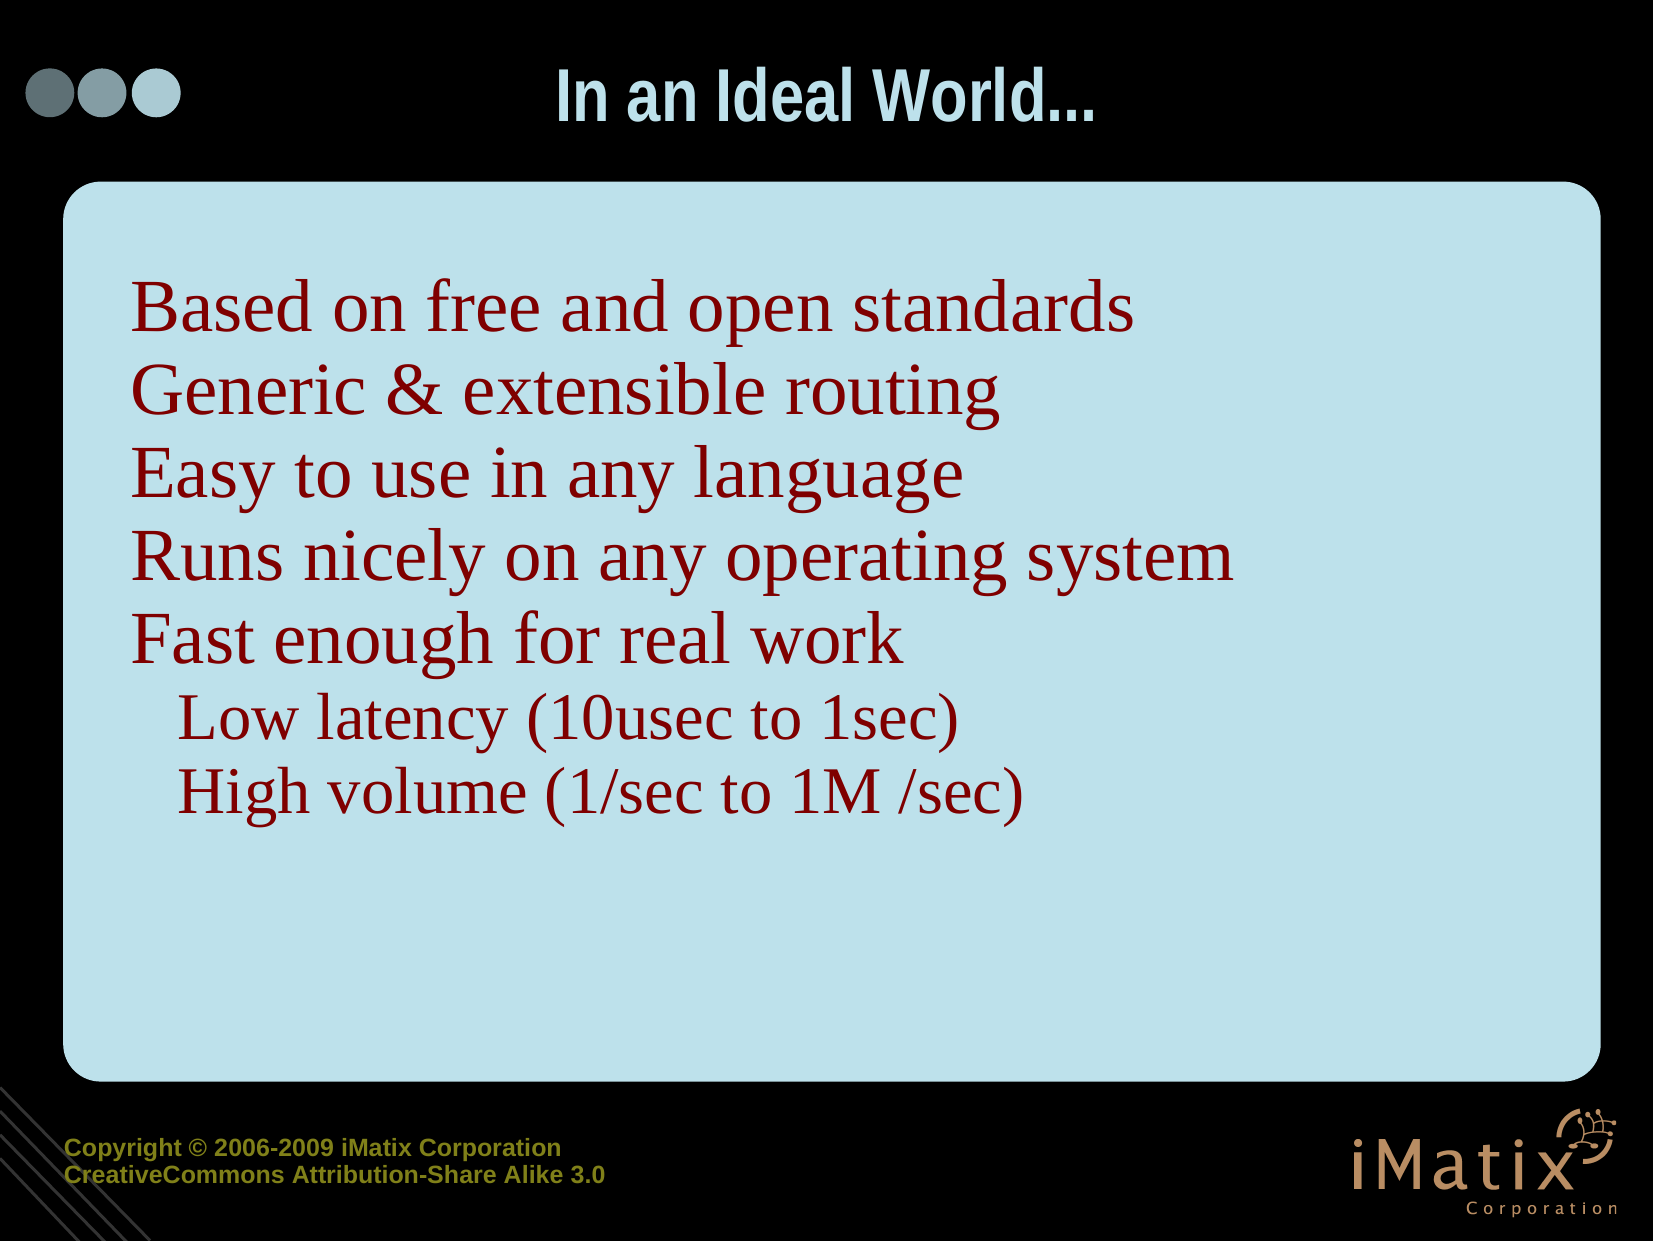

# In an Ideal World...
Based on free and open standards
Generic & extensible routing
Easy to use in any language
Runs nicely on any operating system
Fast enough for real work
Low latency (10usec to 1sec)
High volume (1/sec to 1M /sec)